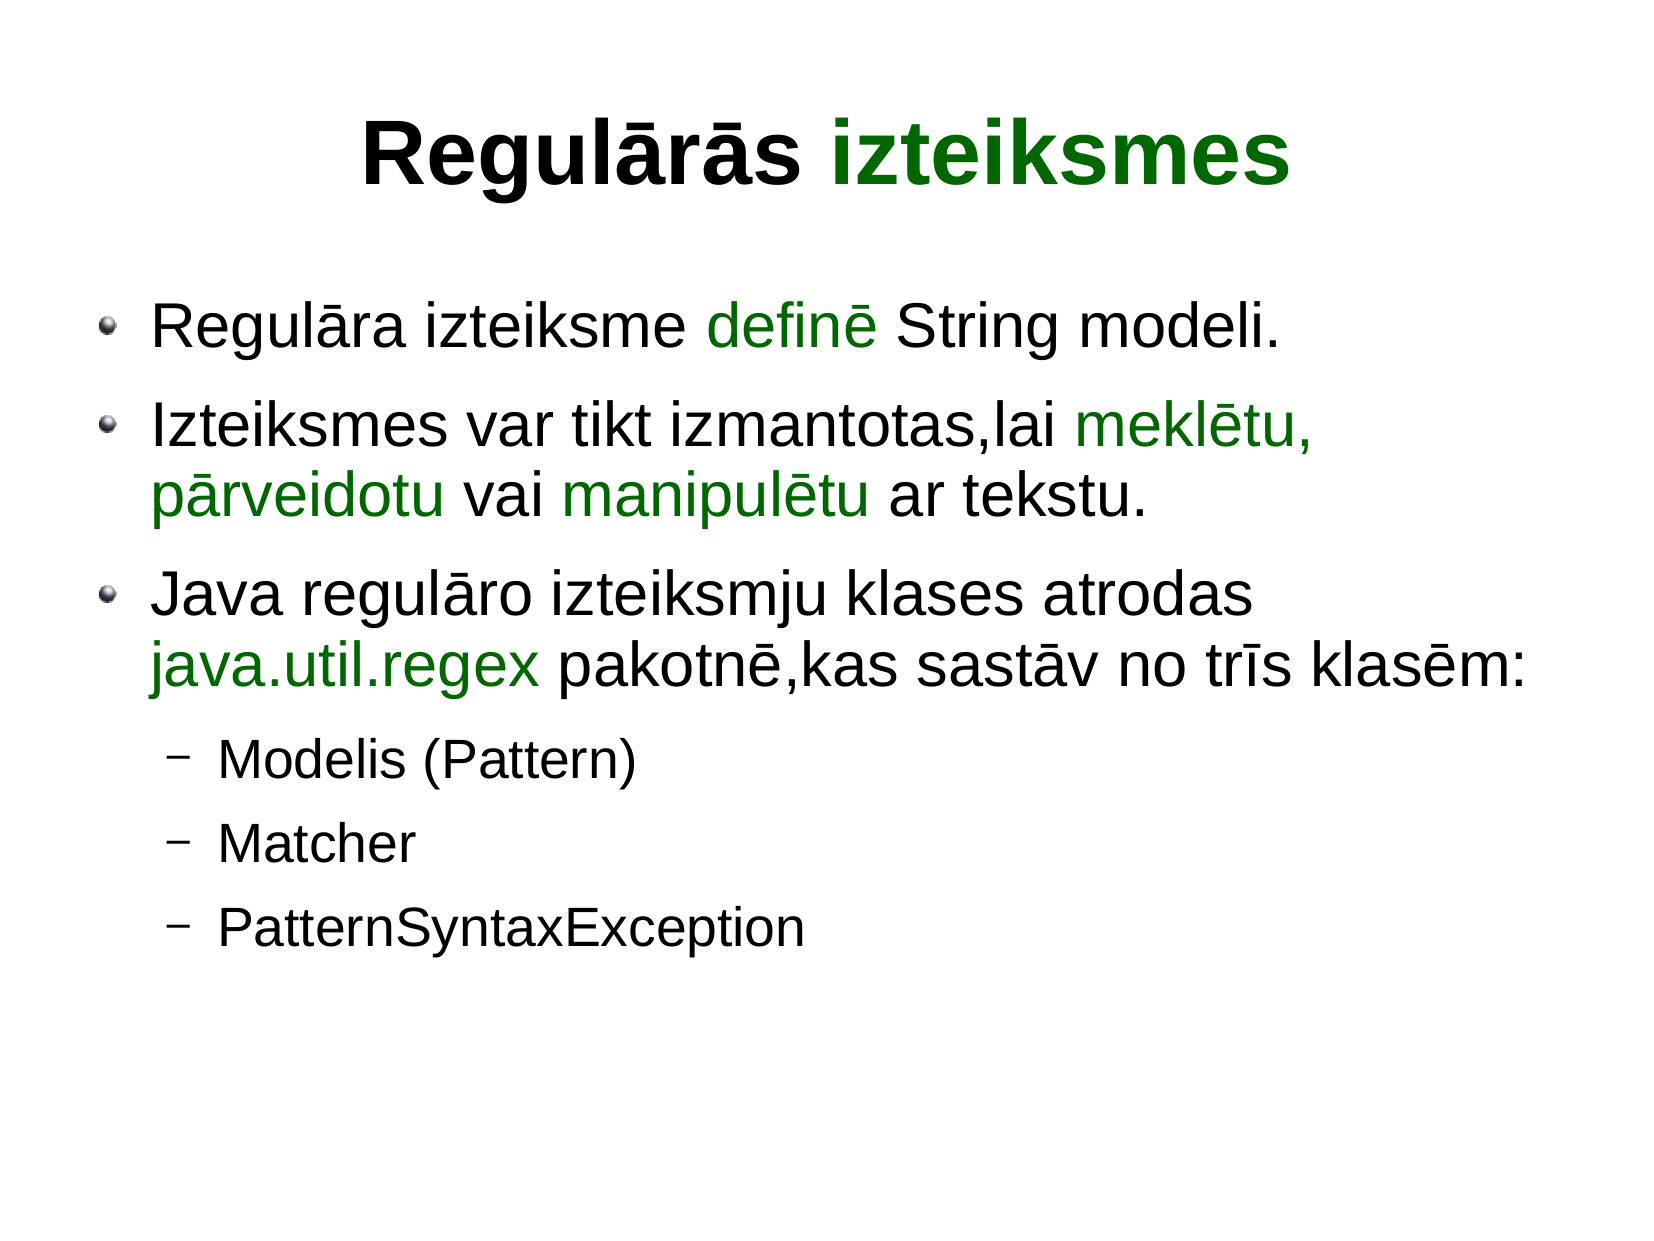

# Regulārās izteiksmes
Regulāra izteiksme definē String modeli.
Izteiksmes var tikt izmantotas,lai meklētu, pārveidotu vai manipulētu ar tekstu.
Java regulāro izteiksmju klases atrodas java.util.regex pakotnē,kas sastāv no trīs klasēm:
Modelis (Pattern)
Matcher
PatternSyntaxException